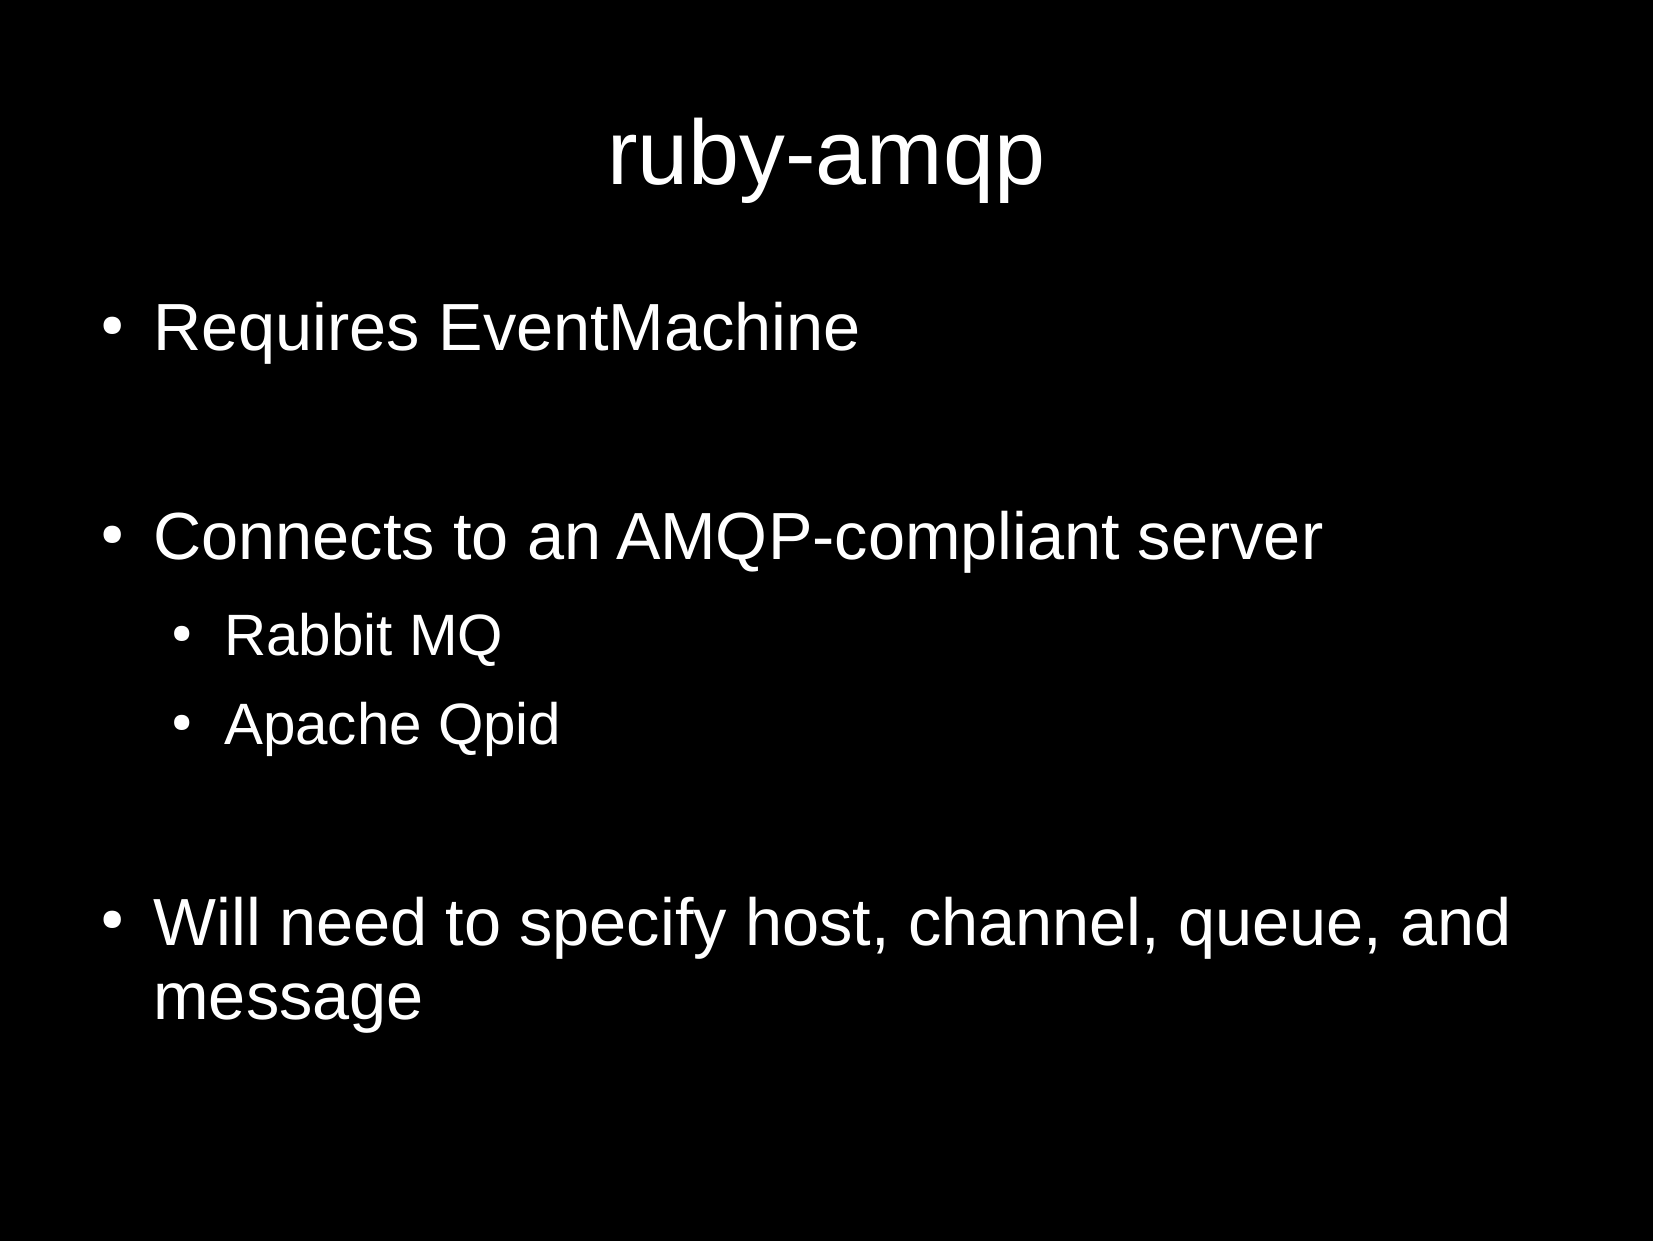

# ruby-amqp
Requires EventMachine
Connects to an AMQP-compliant server
Rabbit MQ
Apache Qpid
Will need to specify host, channel, queue, and message